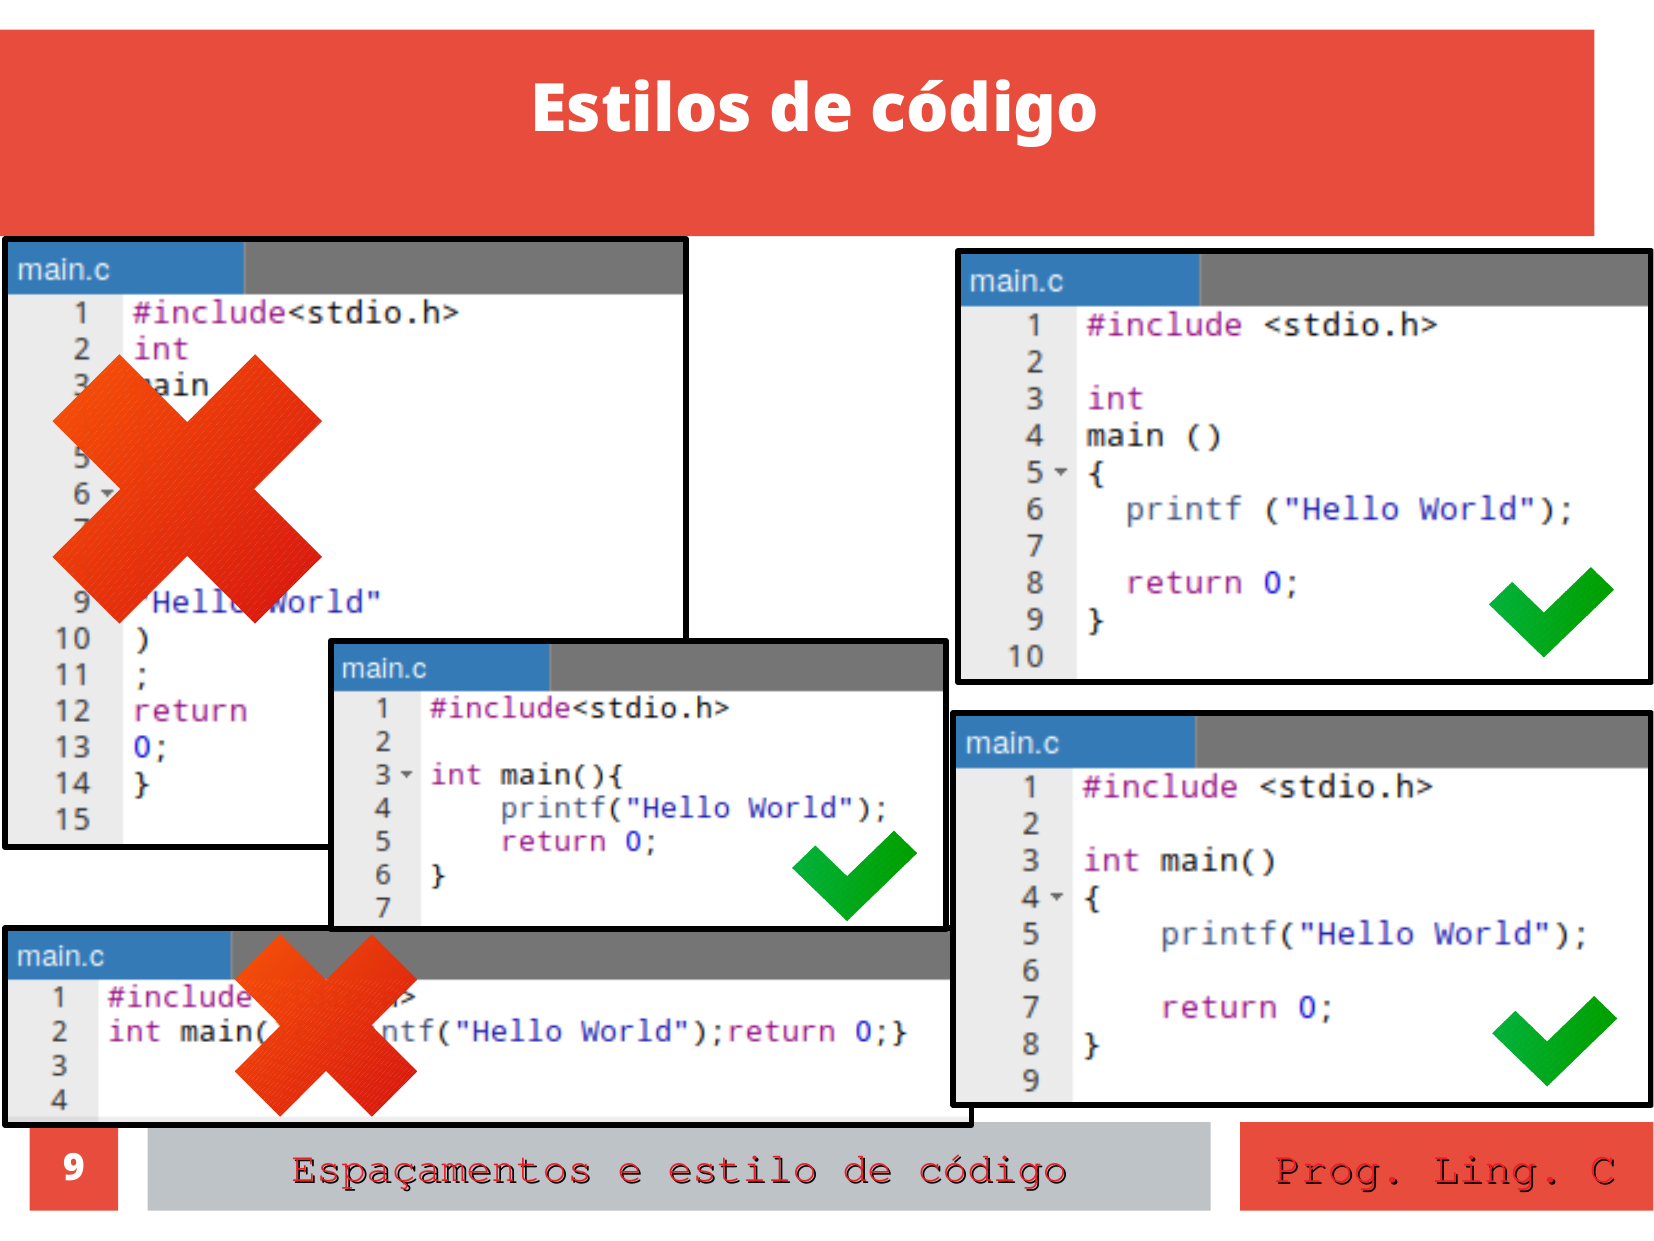

# Estilos de código
9
Espaçamentos e estilo de código
 Prog. Ling. C